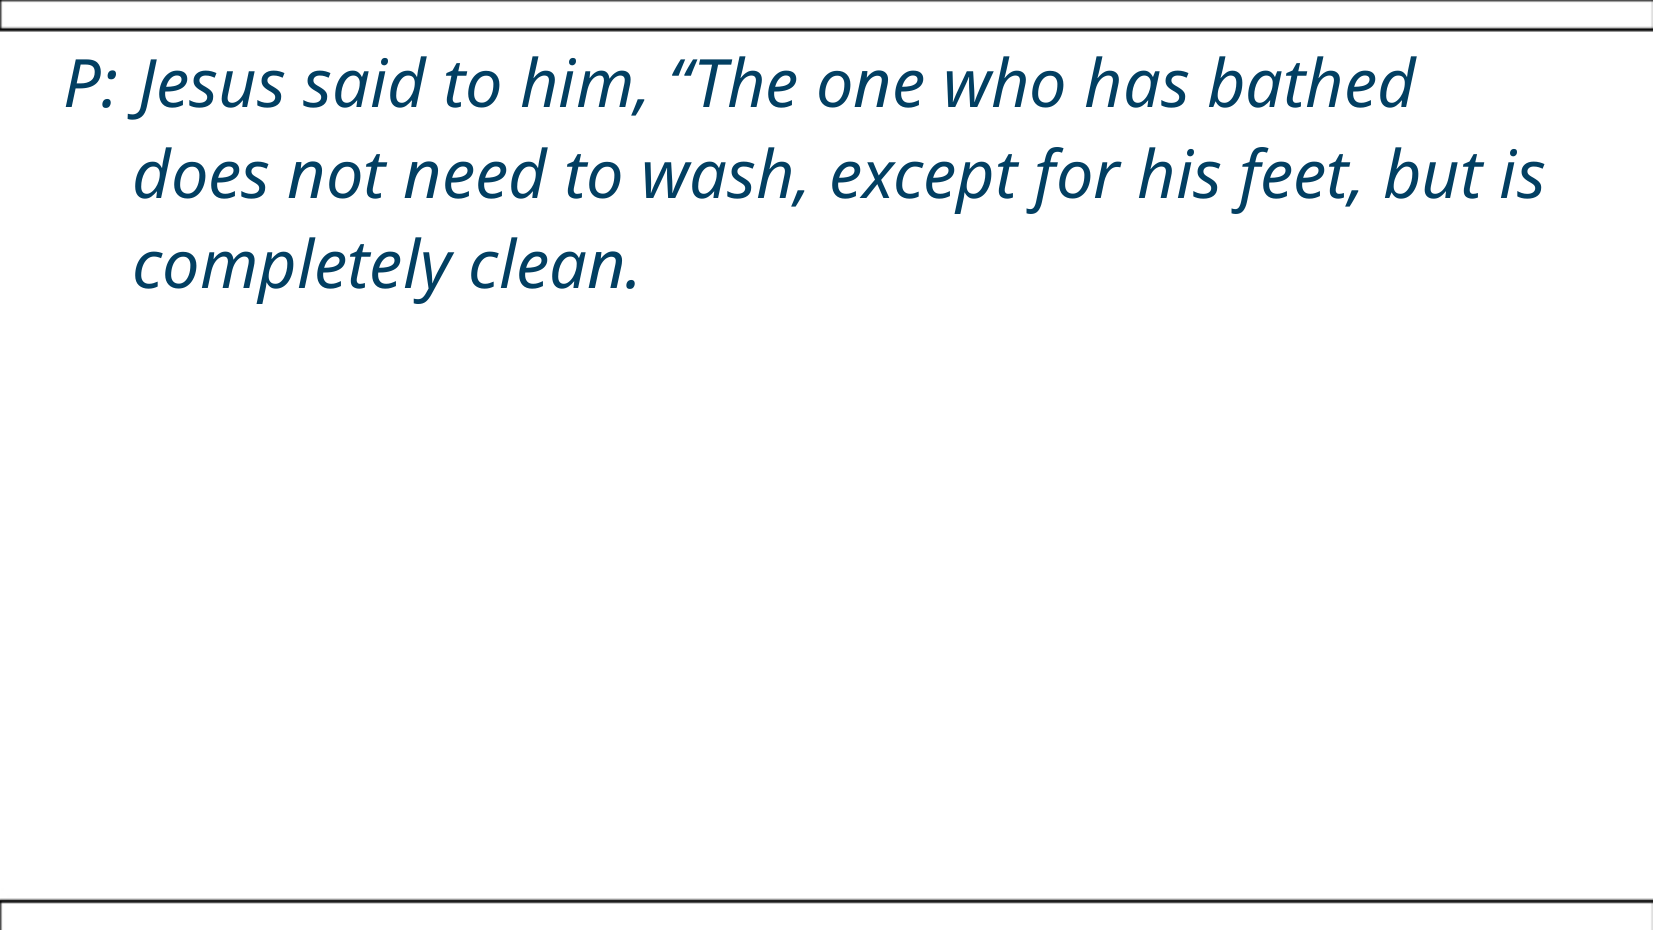

P:	Jesus said to him, “The one who has bathed
 does not need to wash, except for his feet, but is
 completely clean.